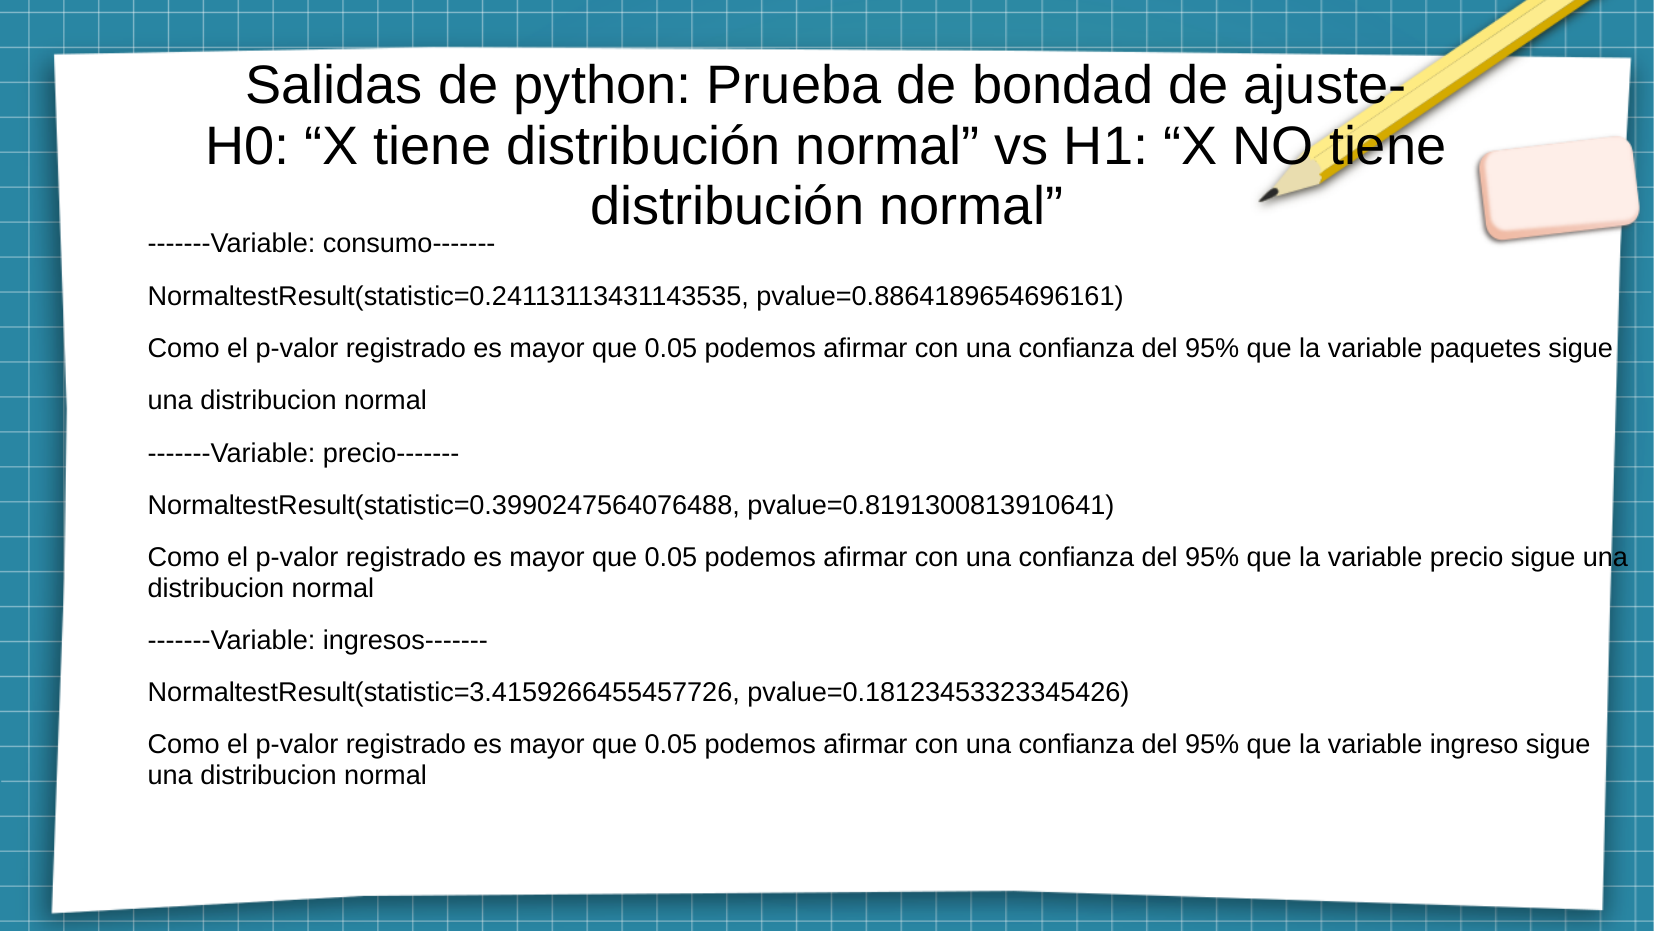

# Salidas de python: Prueba de bondad de ajuste- H0: “X tiene distribución normal” vs H1: “X NO tiene distribución normal”
-------Variable: consumo-------
NormaltestResult(statistic=0.24113113431143535, pvalue=0.8864189654696161)
Como el p-valor registrado es mayor que 0.05 podemos afirmar con una confianza del 95% que la variable paquetes sigue
una distribucion normal
-------Variable: precio-------
NormaltestResult(statistic=0.3990247564076488, pvalue=0.8191300813910641)
Como el p-valor registrado es mayor que 0.05 podemos afirmar con una confianza del 95% que la variable precio sigue una distribucion normal
-------Variable: ingresos-------
NormaltestResult(statistic=3.4159266455457726, pvalue=0.18123453323345426)
Como el p-valor registrado es mayor que 0.05 podemos afirmar con una confianza del 95% que la variable ingreso sigue una distribucion normal